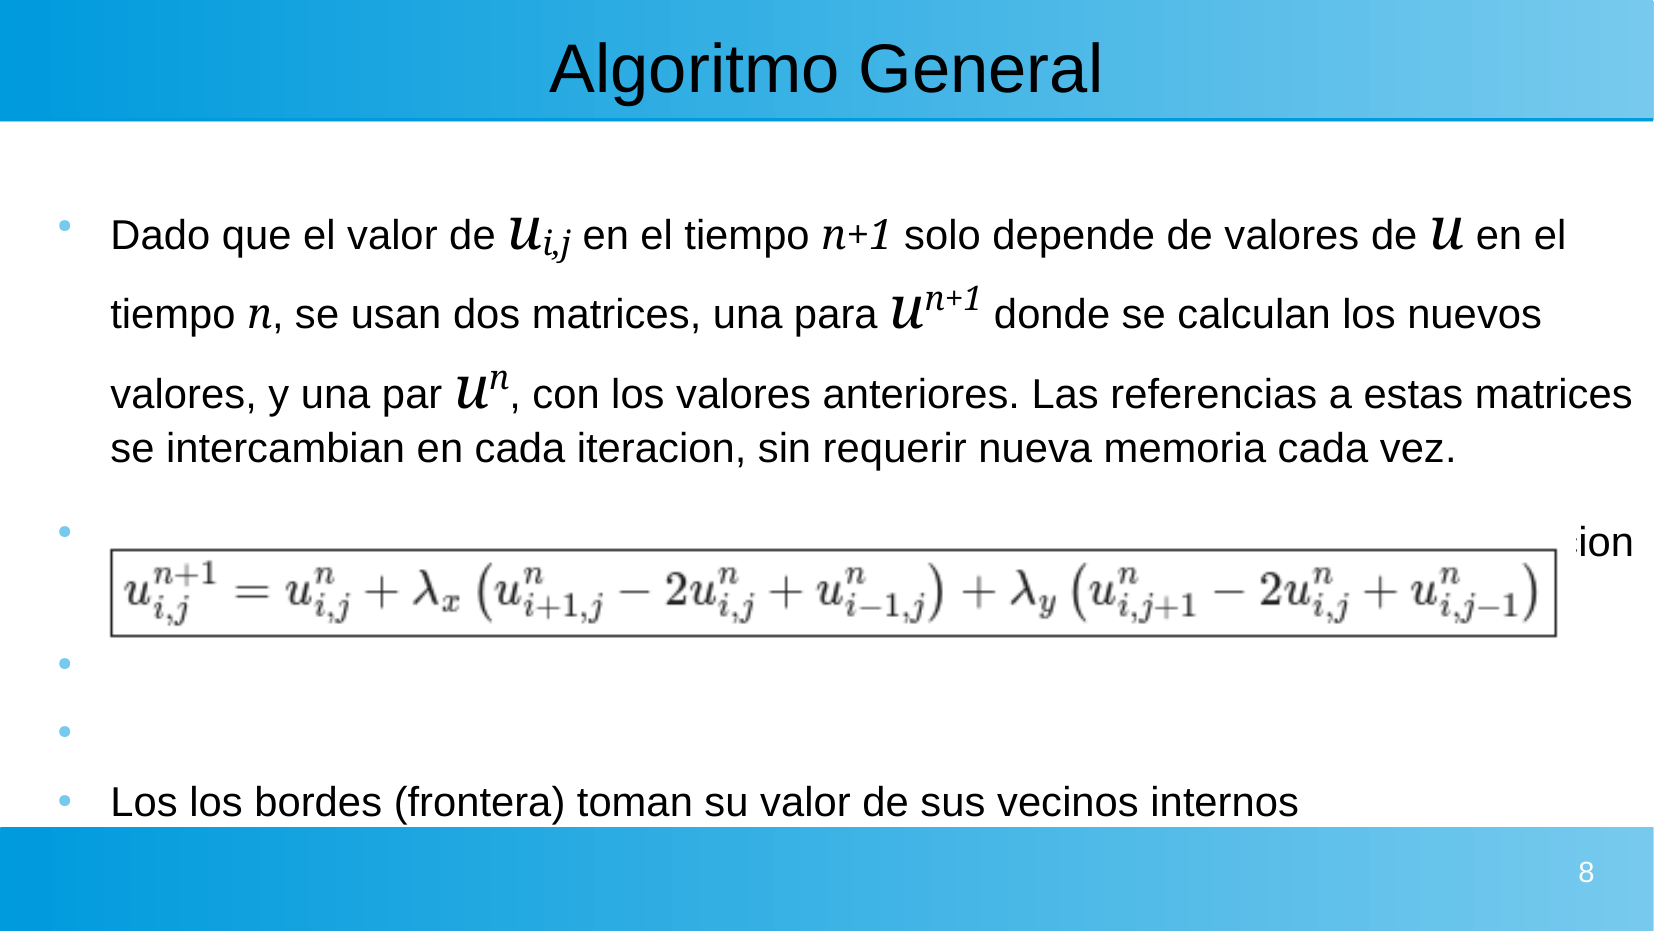

# Algoritmo General
Dado que el valor de ui,j en el tiempo n+1 solo depende de valores de u en el tiempo n, se usan dos matrices, una para un+1 donde se calculan los nuevos valores, y una par un, con los valores anteriores. Las referencias a estas matrices se intercambian en cada iteracion, sin requerir nueva memoria cada vez.
La funcion update calcula los nuevos valores internos de de u segun la ecuacion dada:
Los los bordes (frontera) toman su valor de sus vecinos internos
8